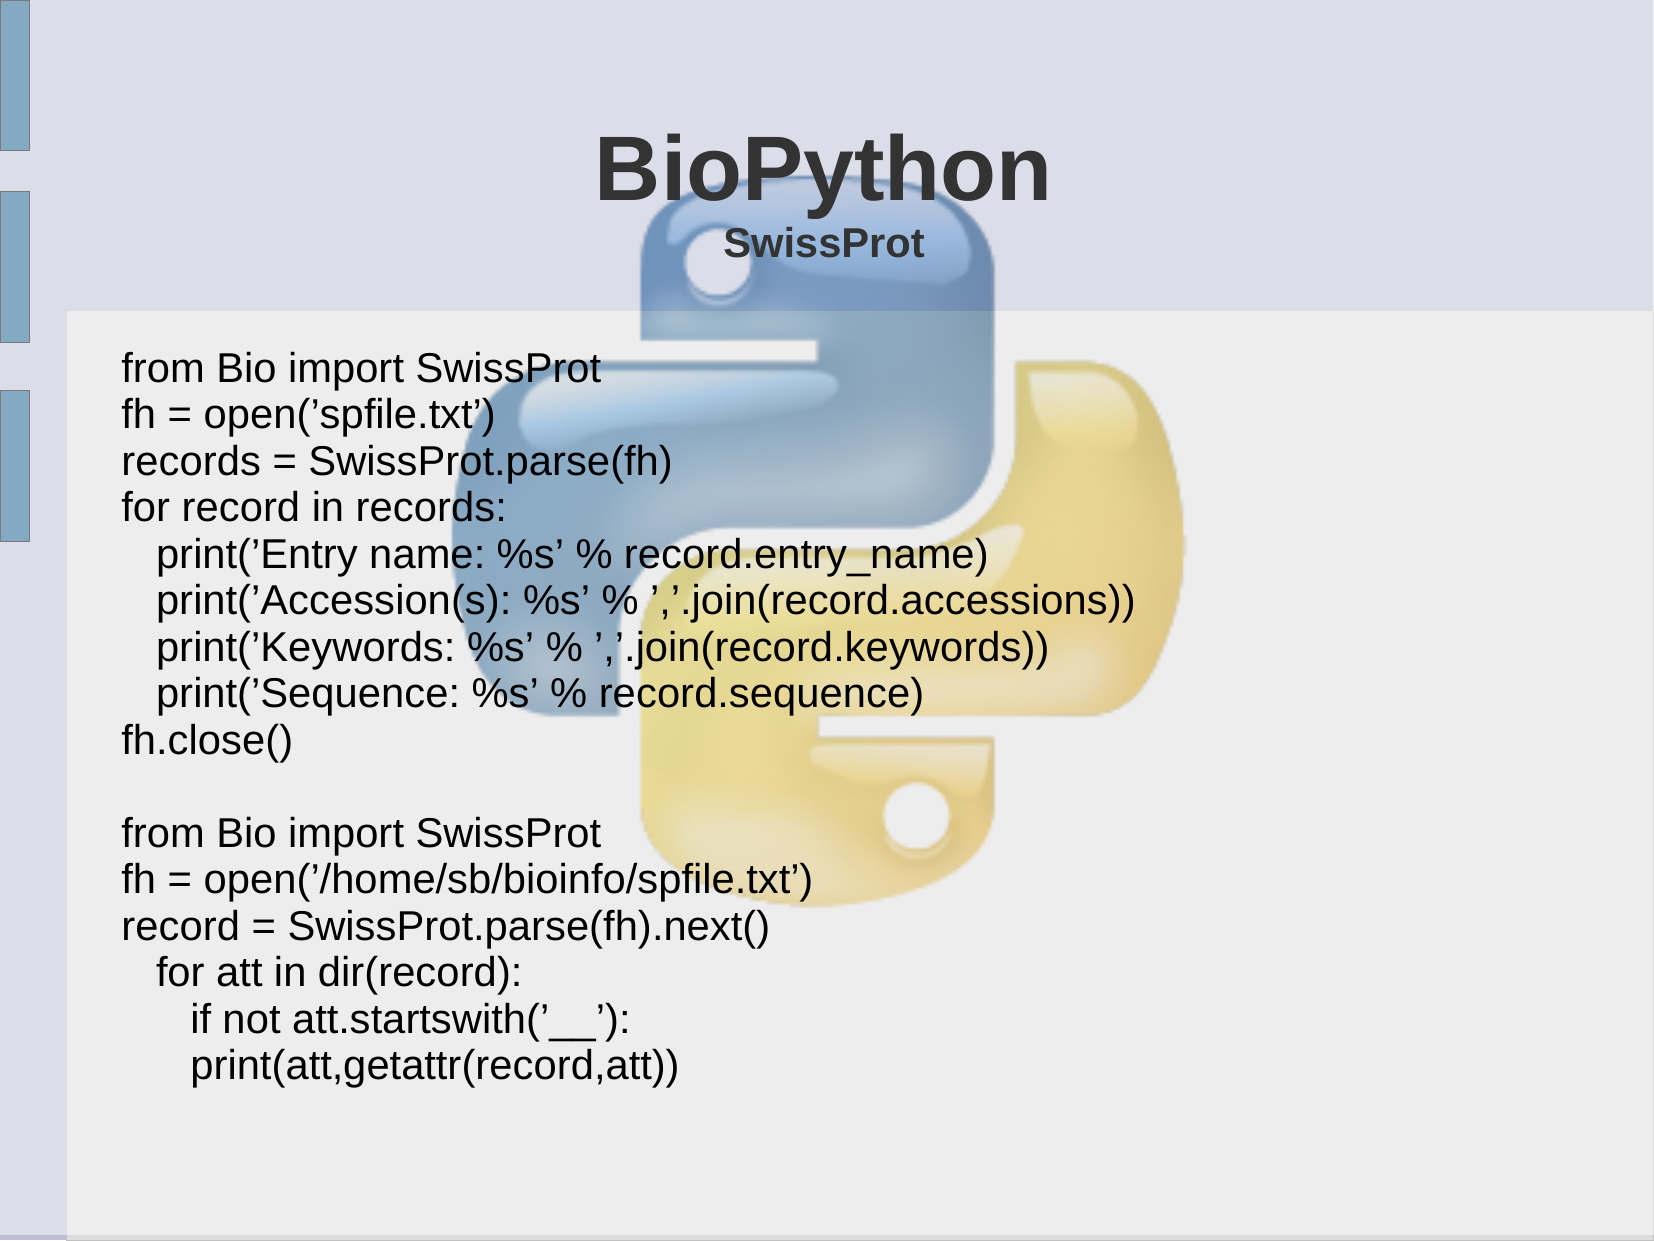

# BioPython SwissProt
from Bio import SwissProt
fh = open(’spfile.txt’)
records = SwissProt.parse(fh)
for record in records:
 print(’Entry name: %s’ % record.entry_name)
 print(’Accession(s): %s’ % ’,’.join(record.accessions))
 print(’Keywords: %s’ % ’,’.join(record.keywords))
 print(’Sequence: %s’ % record.sequence)
fh.close()
from Bio import SwissProt
fh = open(’/home/sb/bioinfo/spfile.txt’)
record = SwissProt.parse(fh).next()
 for att in dir(record):
 if not att.startswith(’__’):
 print(att,getattr(record,att))